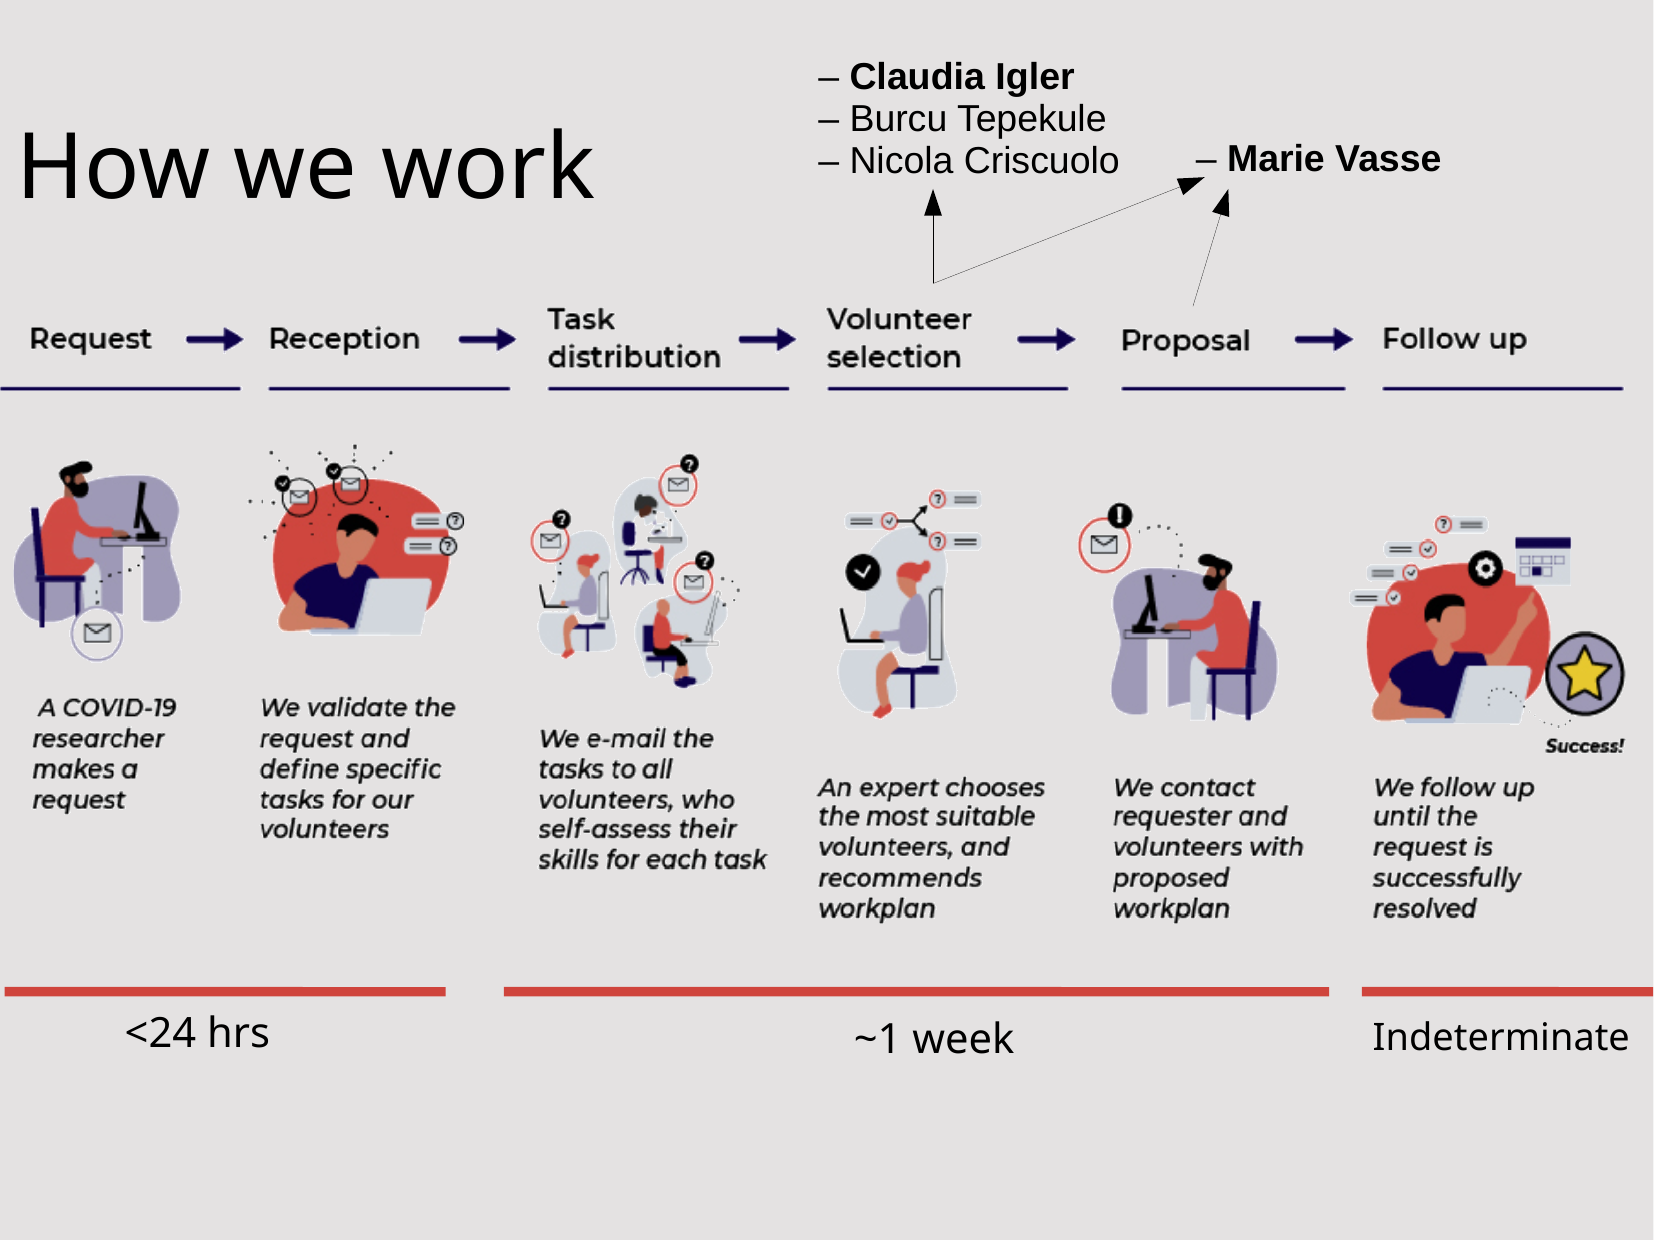

– Claudia Igler
– Burcu Tepekule
– Nicola Criscuolo
How we work
– Marie Vasse
<24 hrs
~1 week
Indeterminate